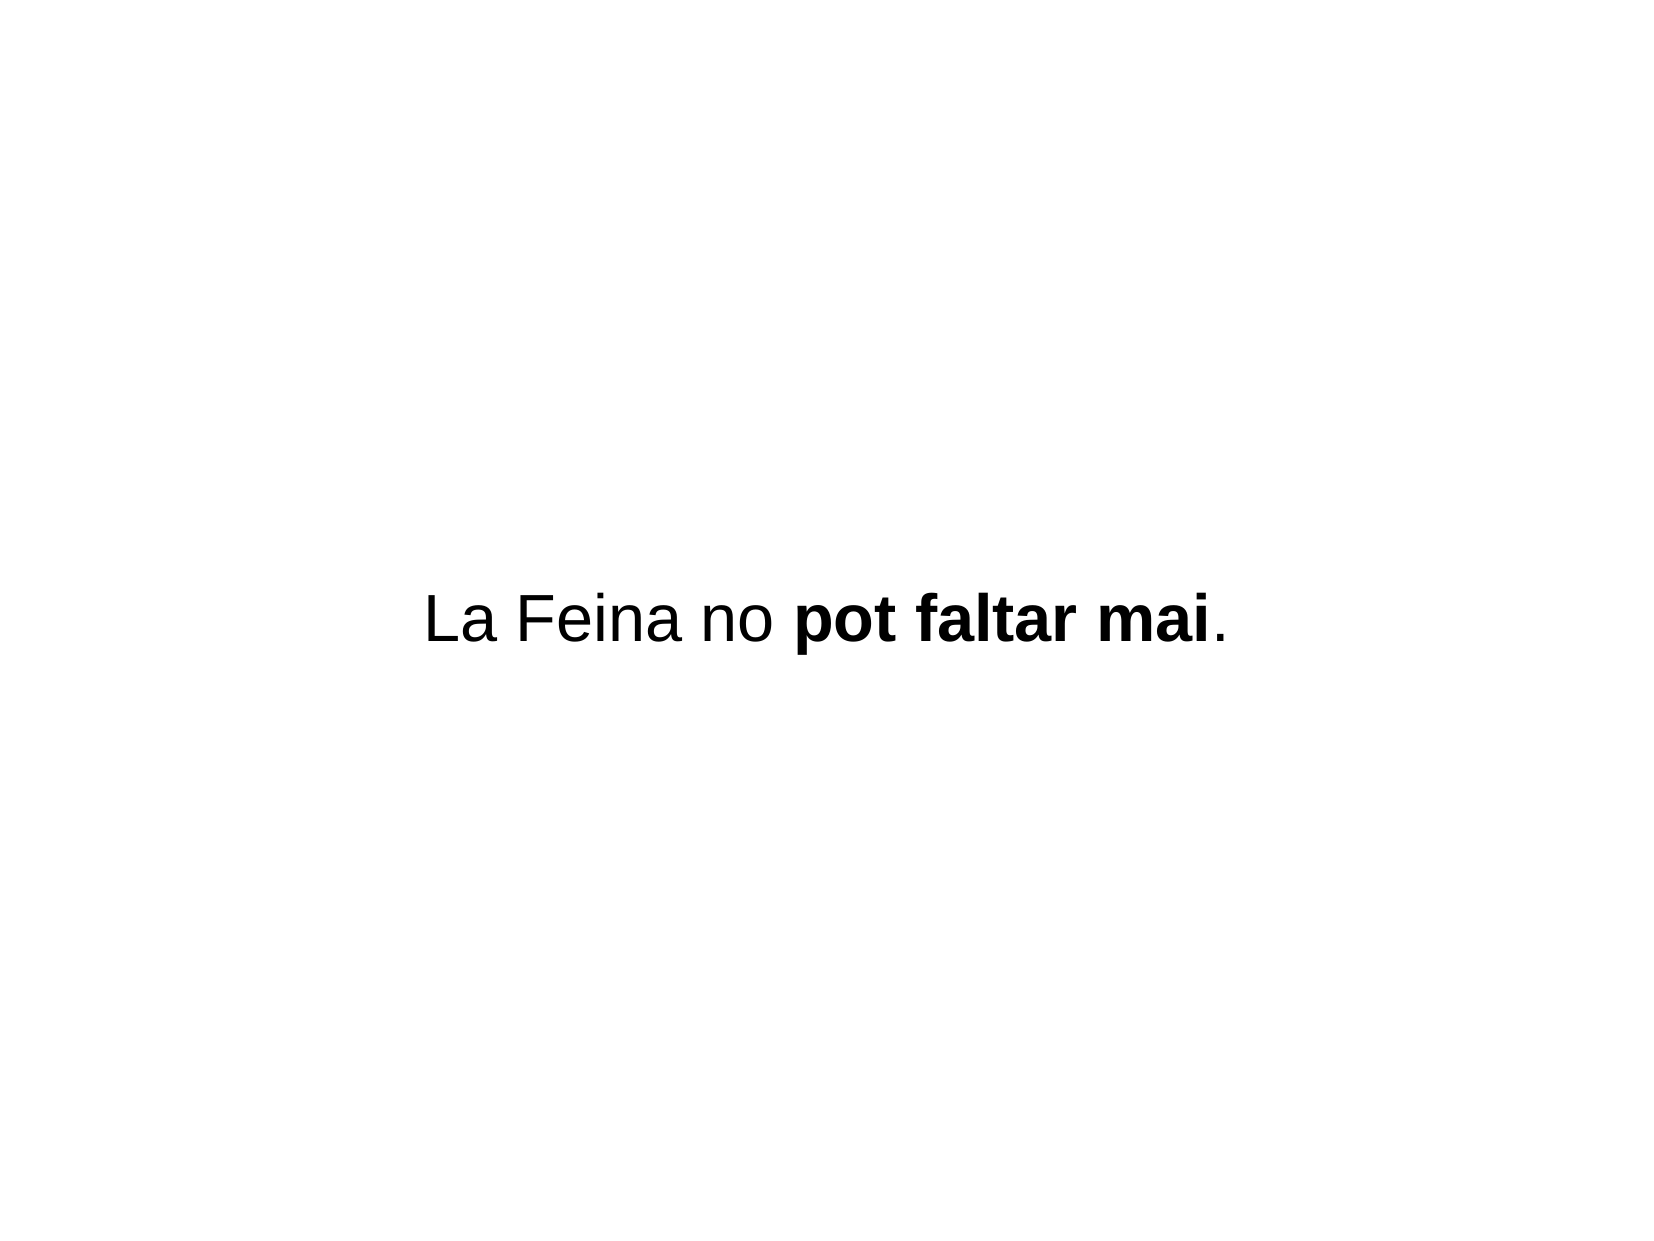

# La Feina no pot faltar mai.